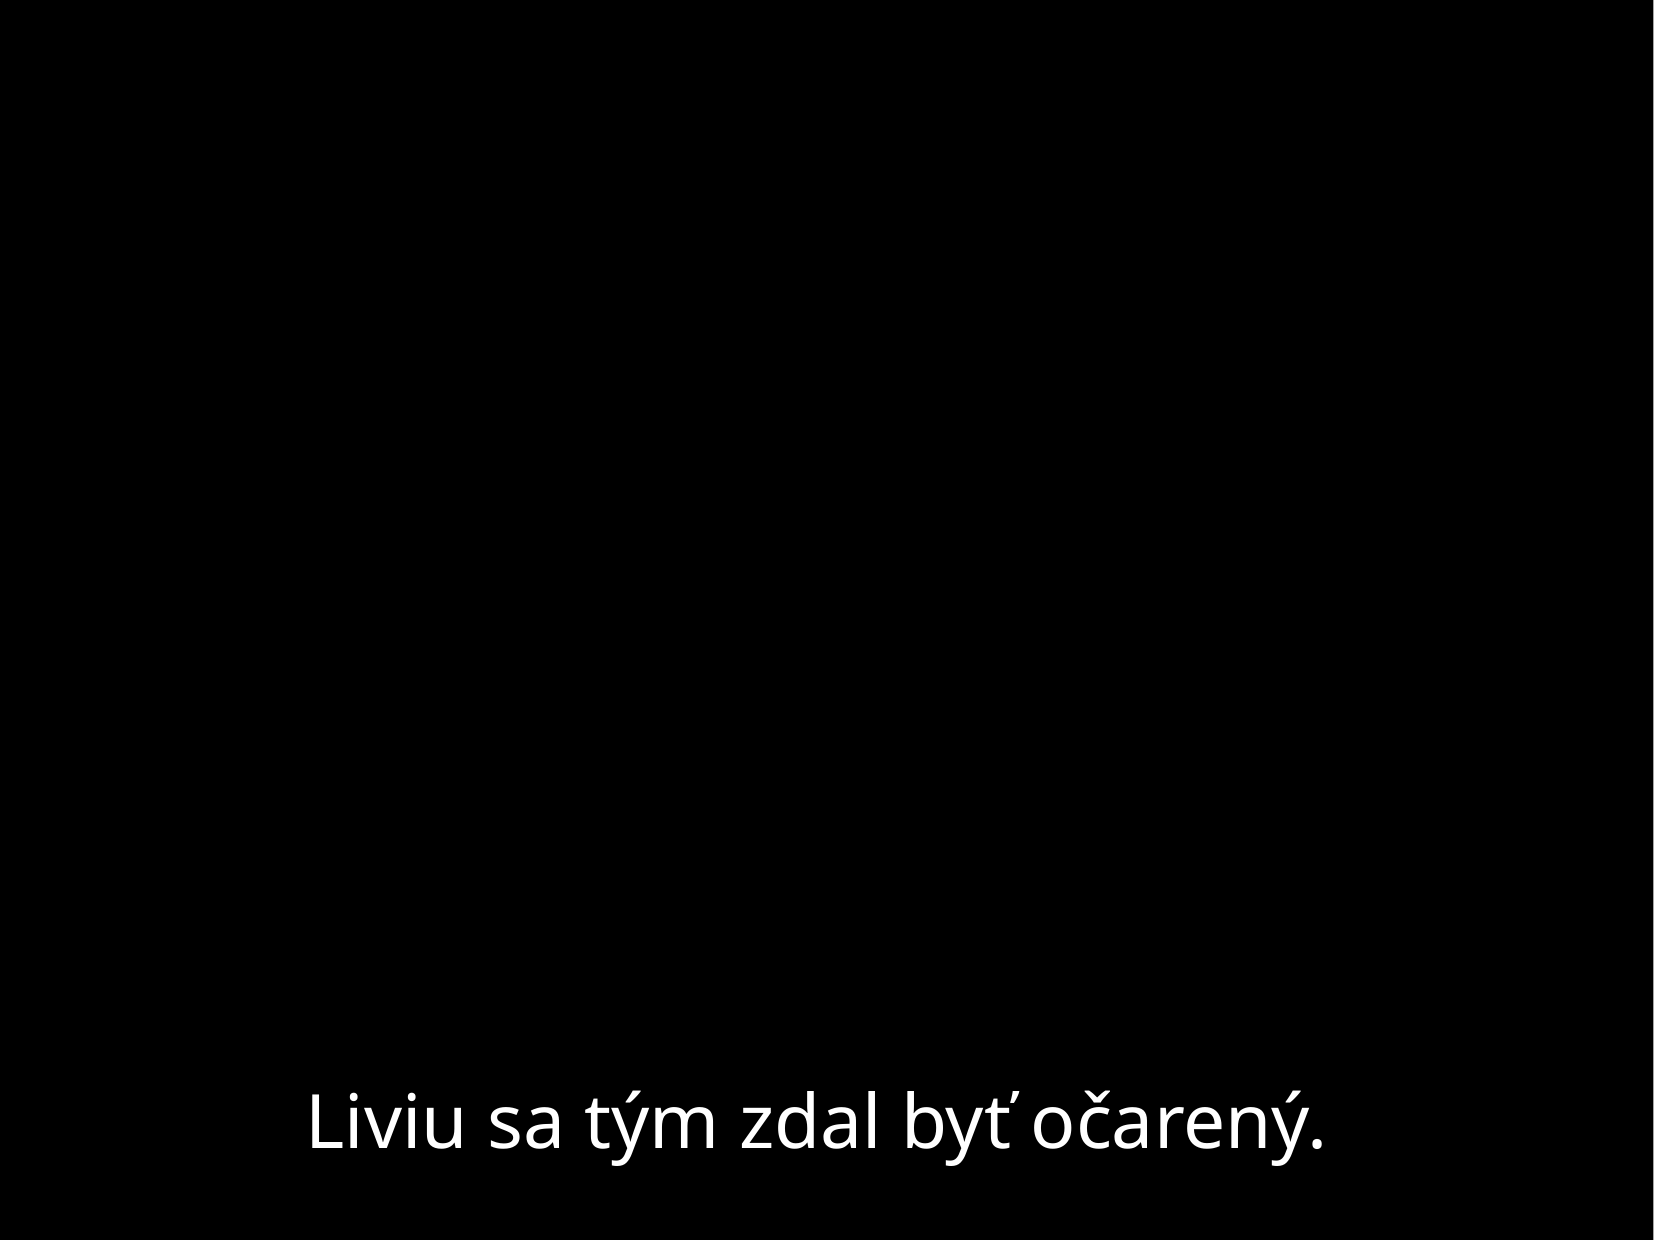

# Liviu sa tým zdal byť očarený.